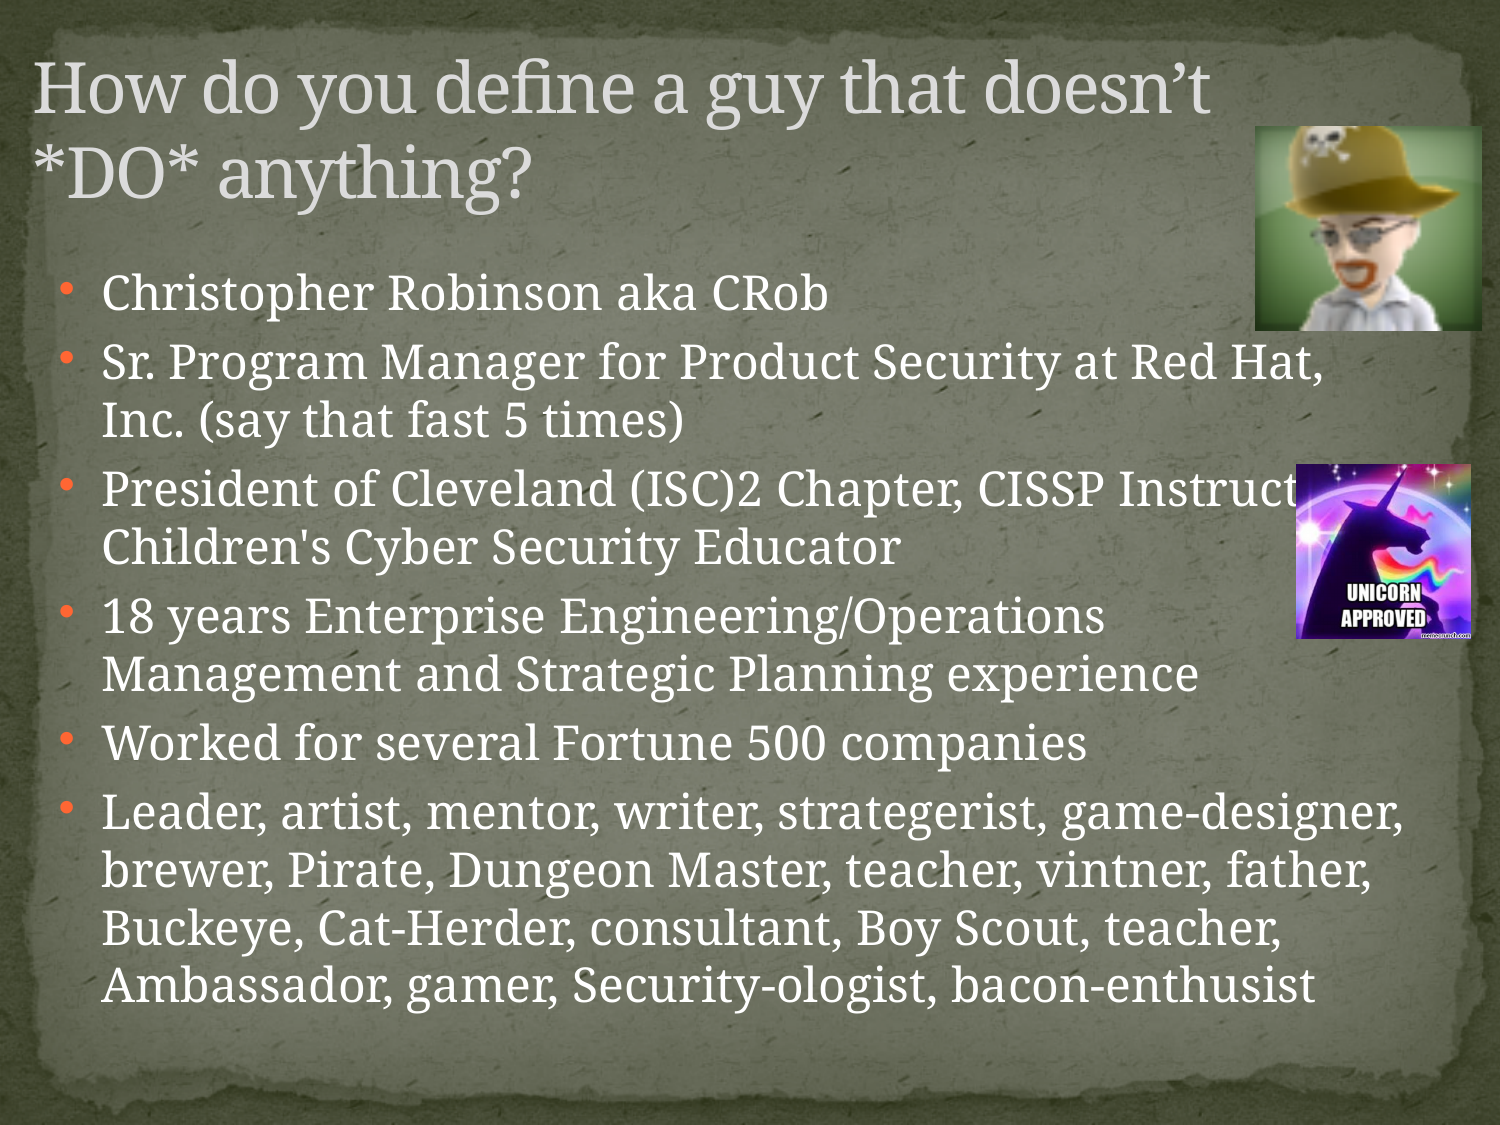

# How do you define a guy that doesn’t *DO* anything?
Christopher Robinson aka CRob
Sr. Program Manager for Product Security at Red Hat, Inc. (say that fast 5 times)
President of Cleveland (ISC)2 Chapter, CISSP Instructor, Children's Cyber Security Educator
18 years Enterprise Engineering/Operations Management and Strategic Planning experience
Worked for several Fortune 500 companies
Leader, artist, mentor, writer, strategerist, game-designer, brewer, Pirate, Dungeon Master, teacher, vintner, father, Buckeye, Cat-Herder, consultant, Boy Scout, teacher, Ambassador, gamer, Security-ologist, bacon-enthusist